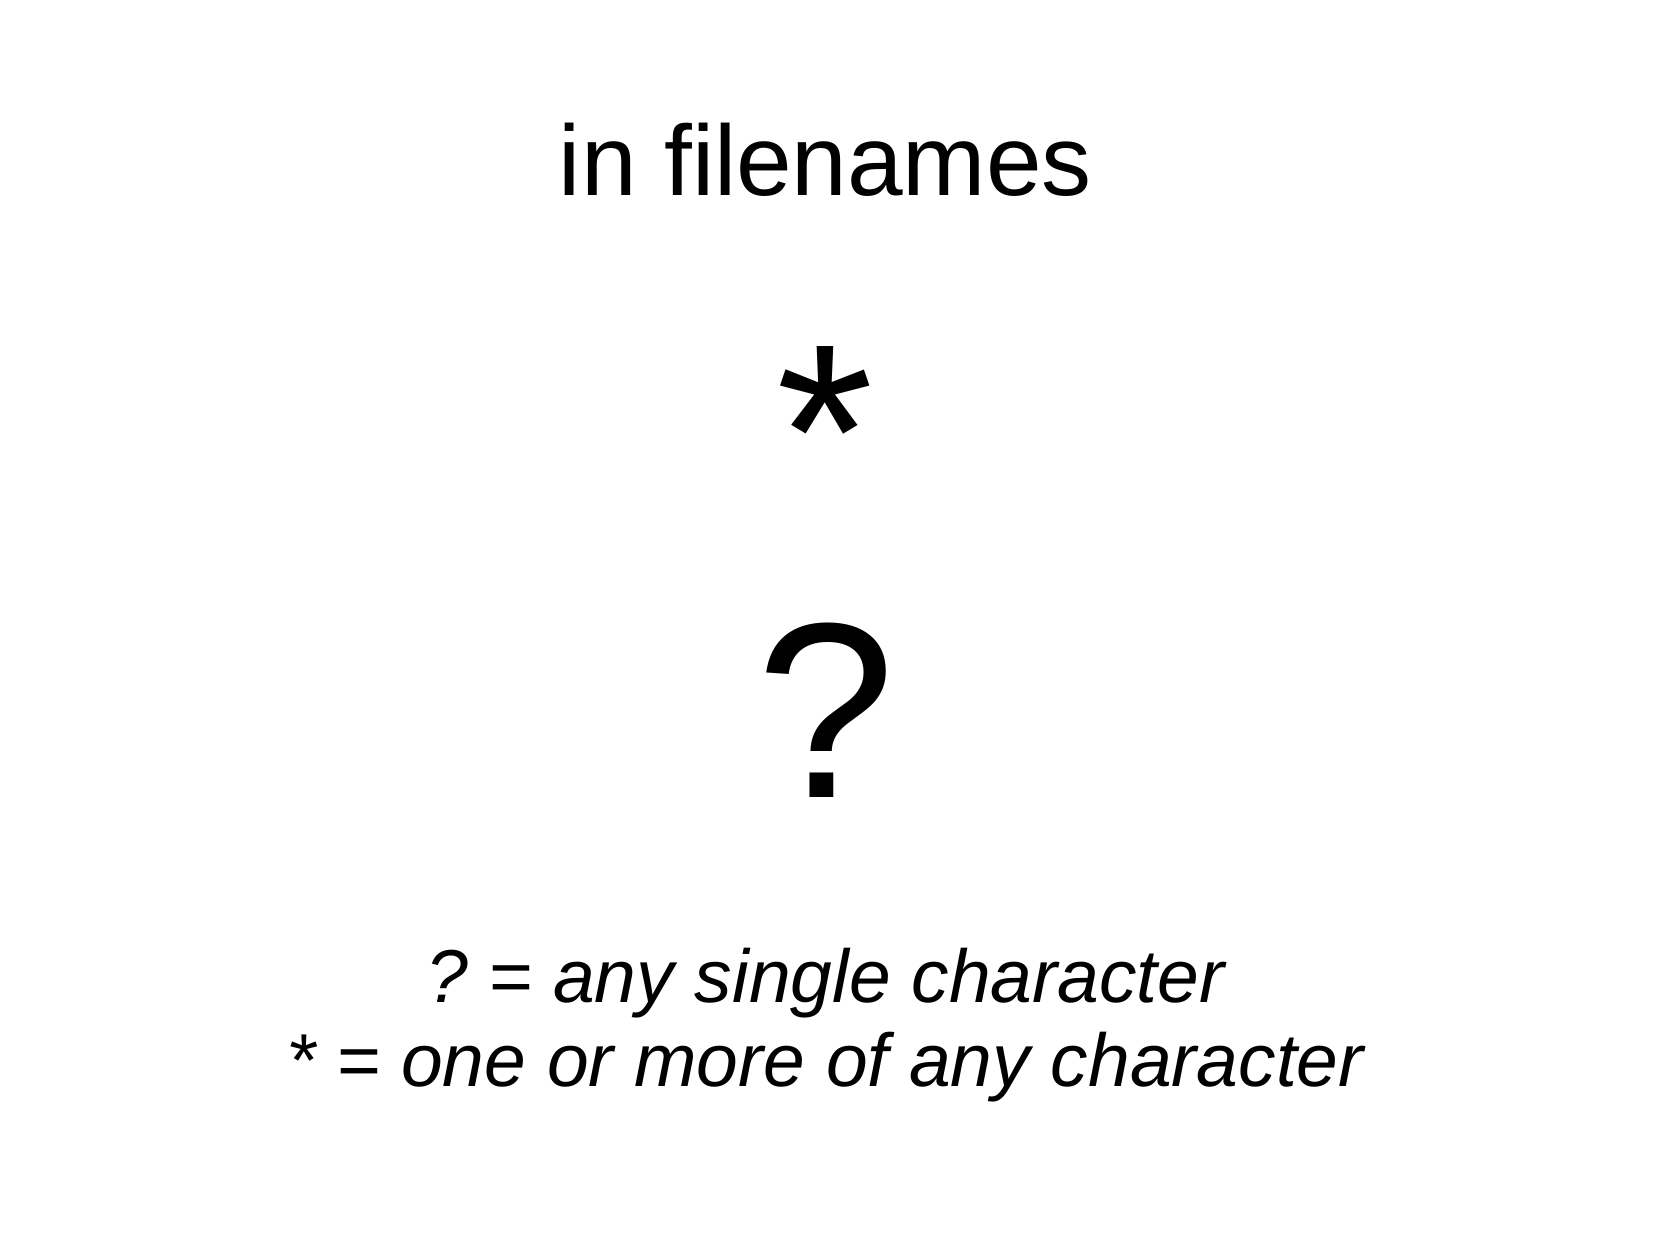

in filenames
*
?
? = any single character
* = one or more of any character